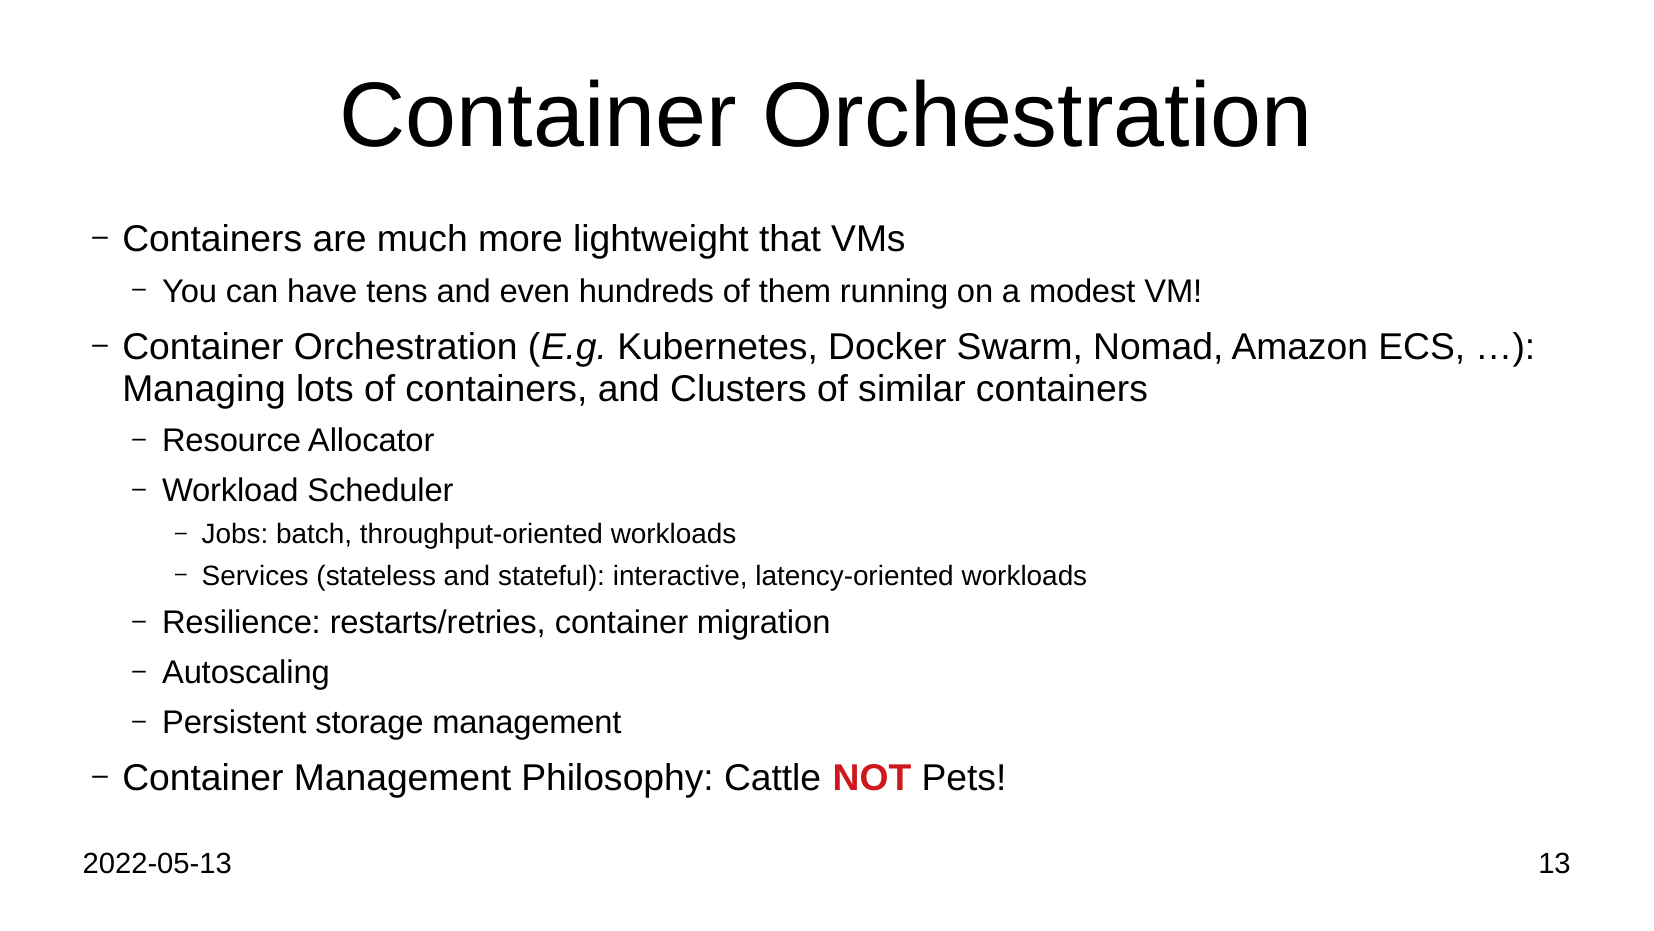

# Container Orchestration
Containers are much more lightweight that VMs
You can have tens and even hundreds of them running on a modest VM!
Container Orchestration (E.g. Kubernetes, Docker Swarm, Nomad, Amazon ECS, …): Managing lots of containers, and Clusters of similar containers
Resource Allocator
Workload Scheduler
Jobs: batch, throughput-oriented workloads
Services (stateless and stateful): interactive, latency-oriented workloads
Resilience: restarts/retries, container migration
Autoscaling
Persistent storage management
Container Management Philosophy: Cattle NOT Pets!
2022-05-13
13